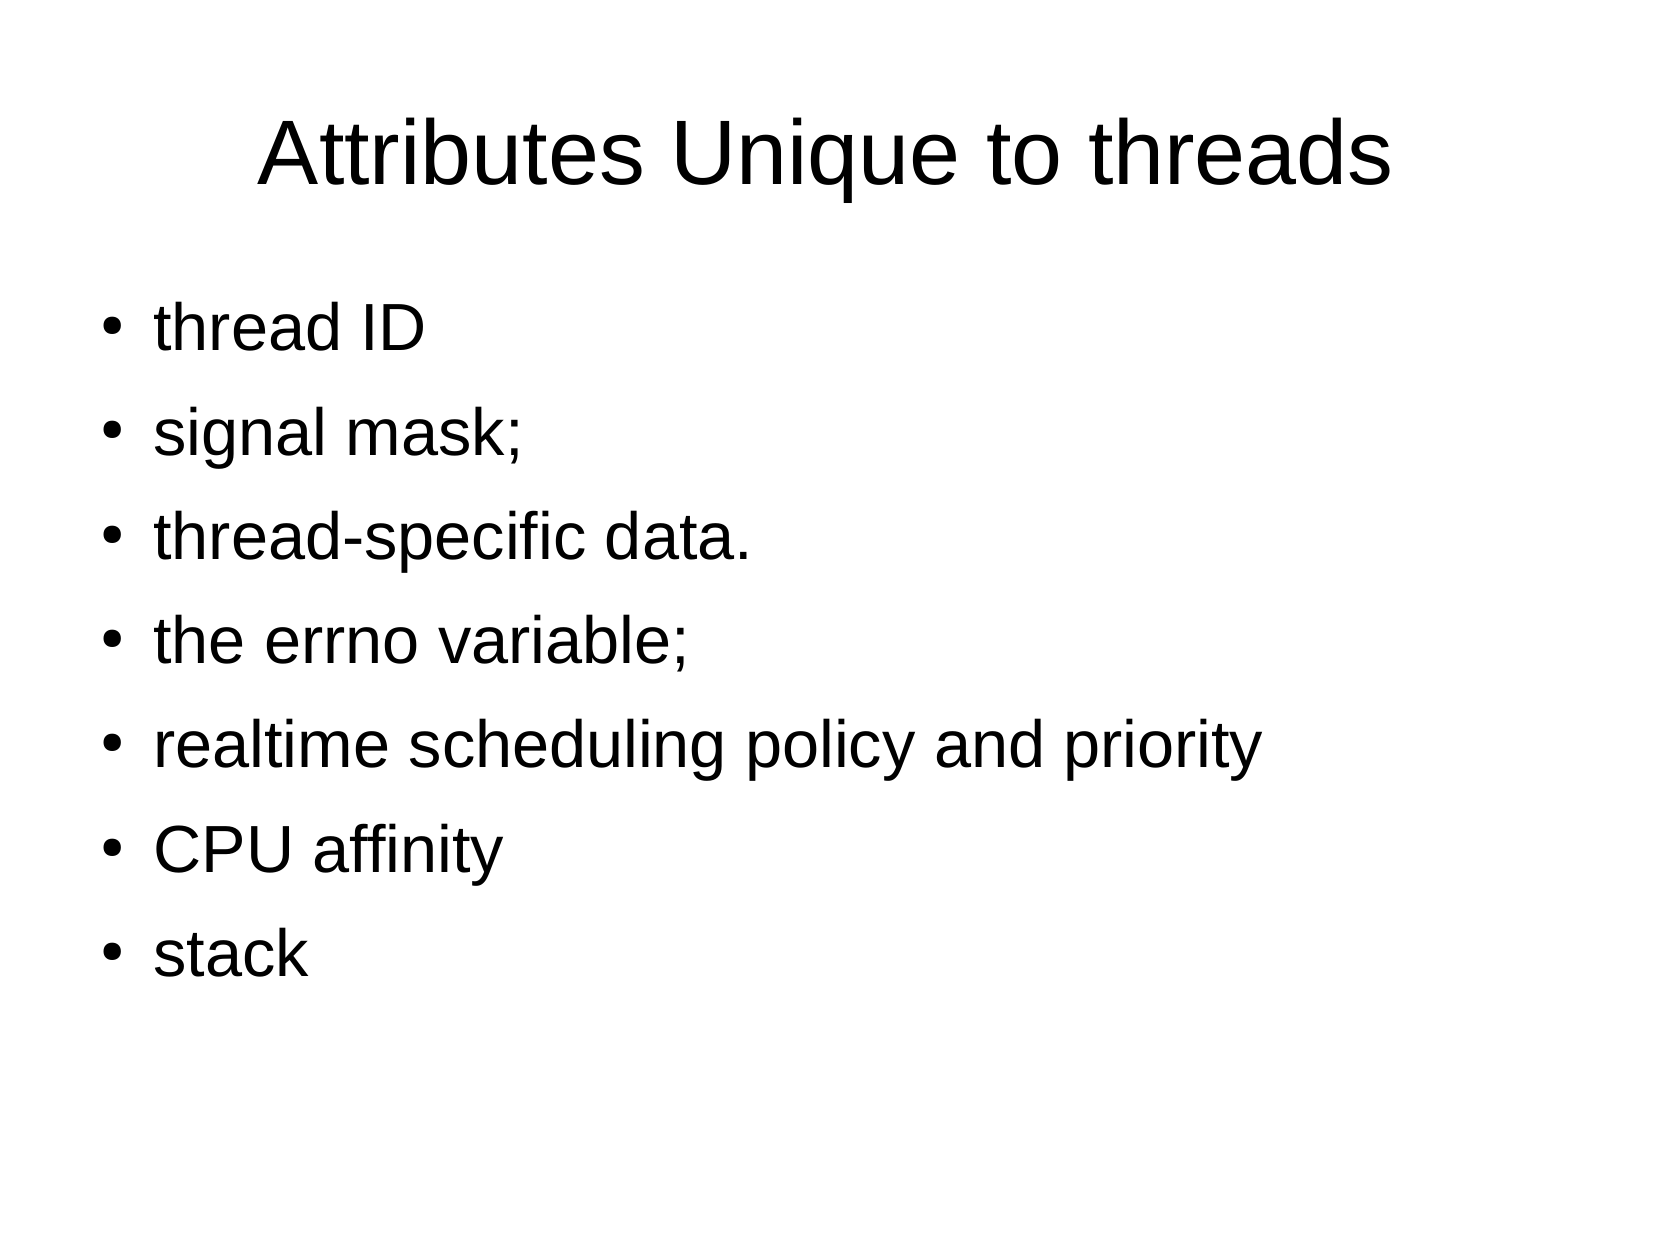

# Attributes Unique to threads
thread ID
signal mask;
thread-specific data.
the errno variable;
realtime scheduling policy and priority
CPU affinity
stack